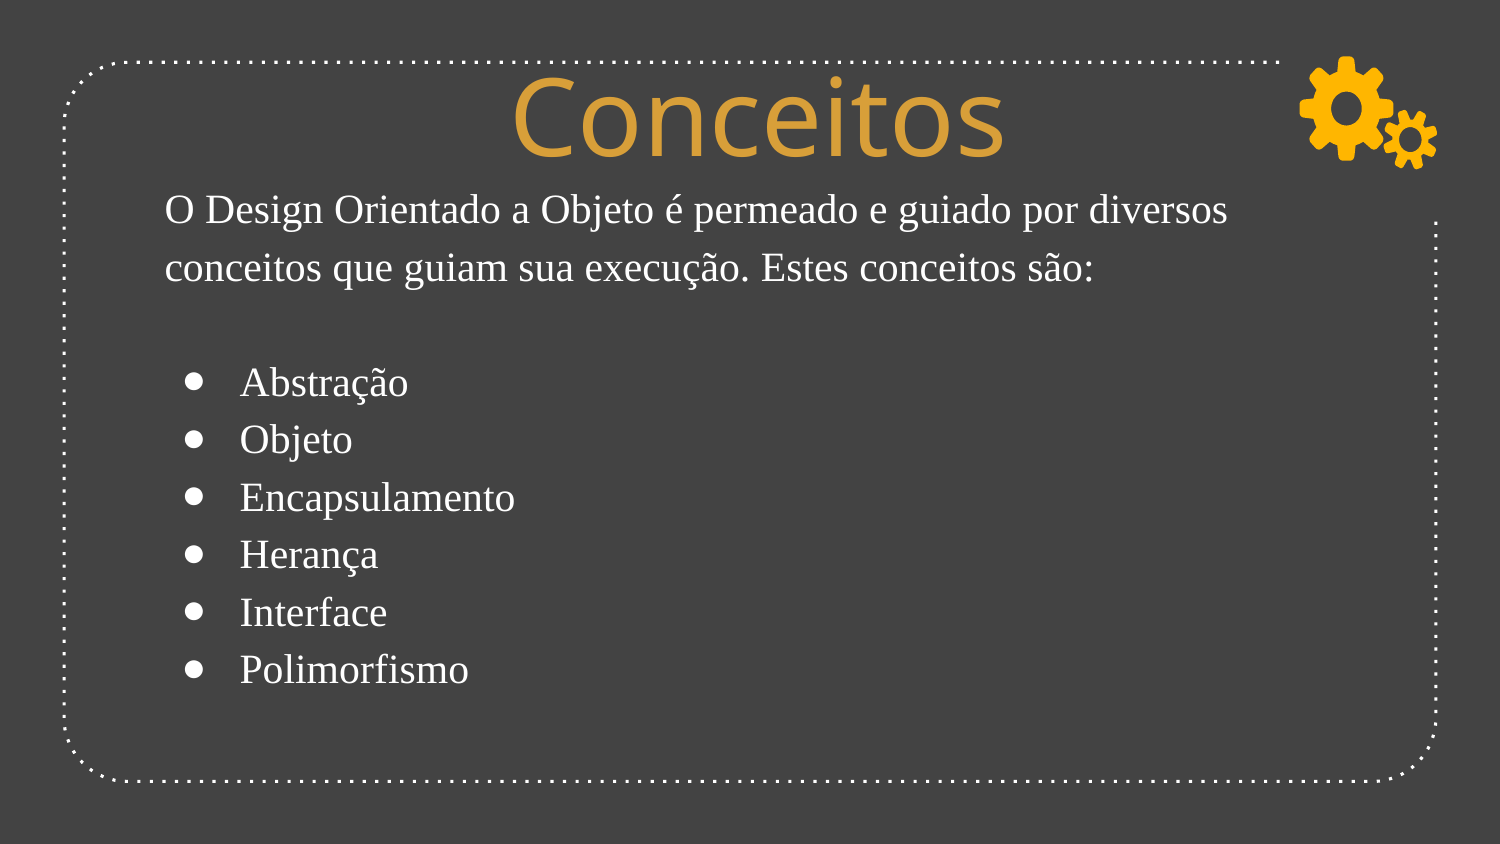

# Conceitos
O Design Orientado a Objeto é permeado e guiado por diversos conceitos que guiam sua execução. Estes conceitos são:
Abstração
Objeto
Encapsulamento
Herança
Interface
Polimorfismo